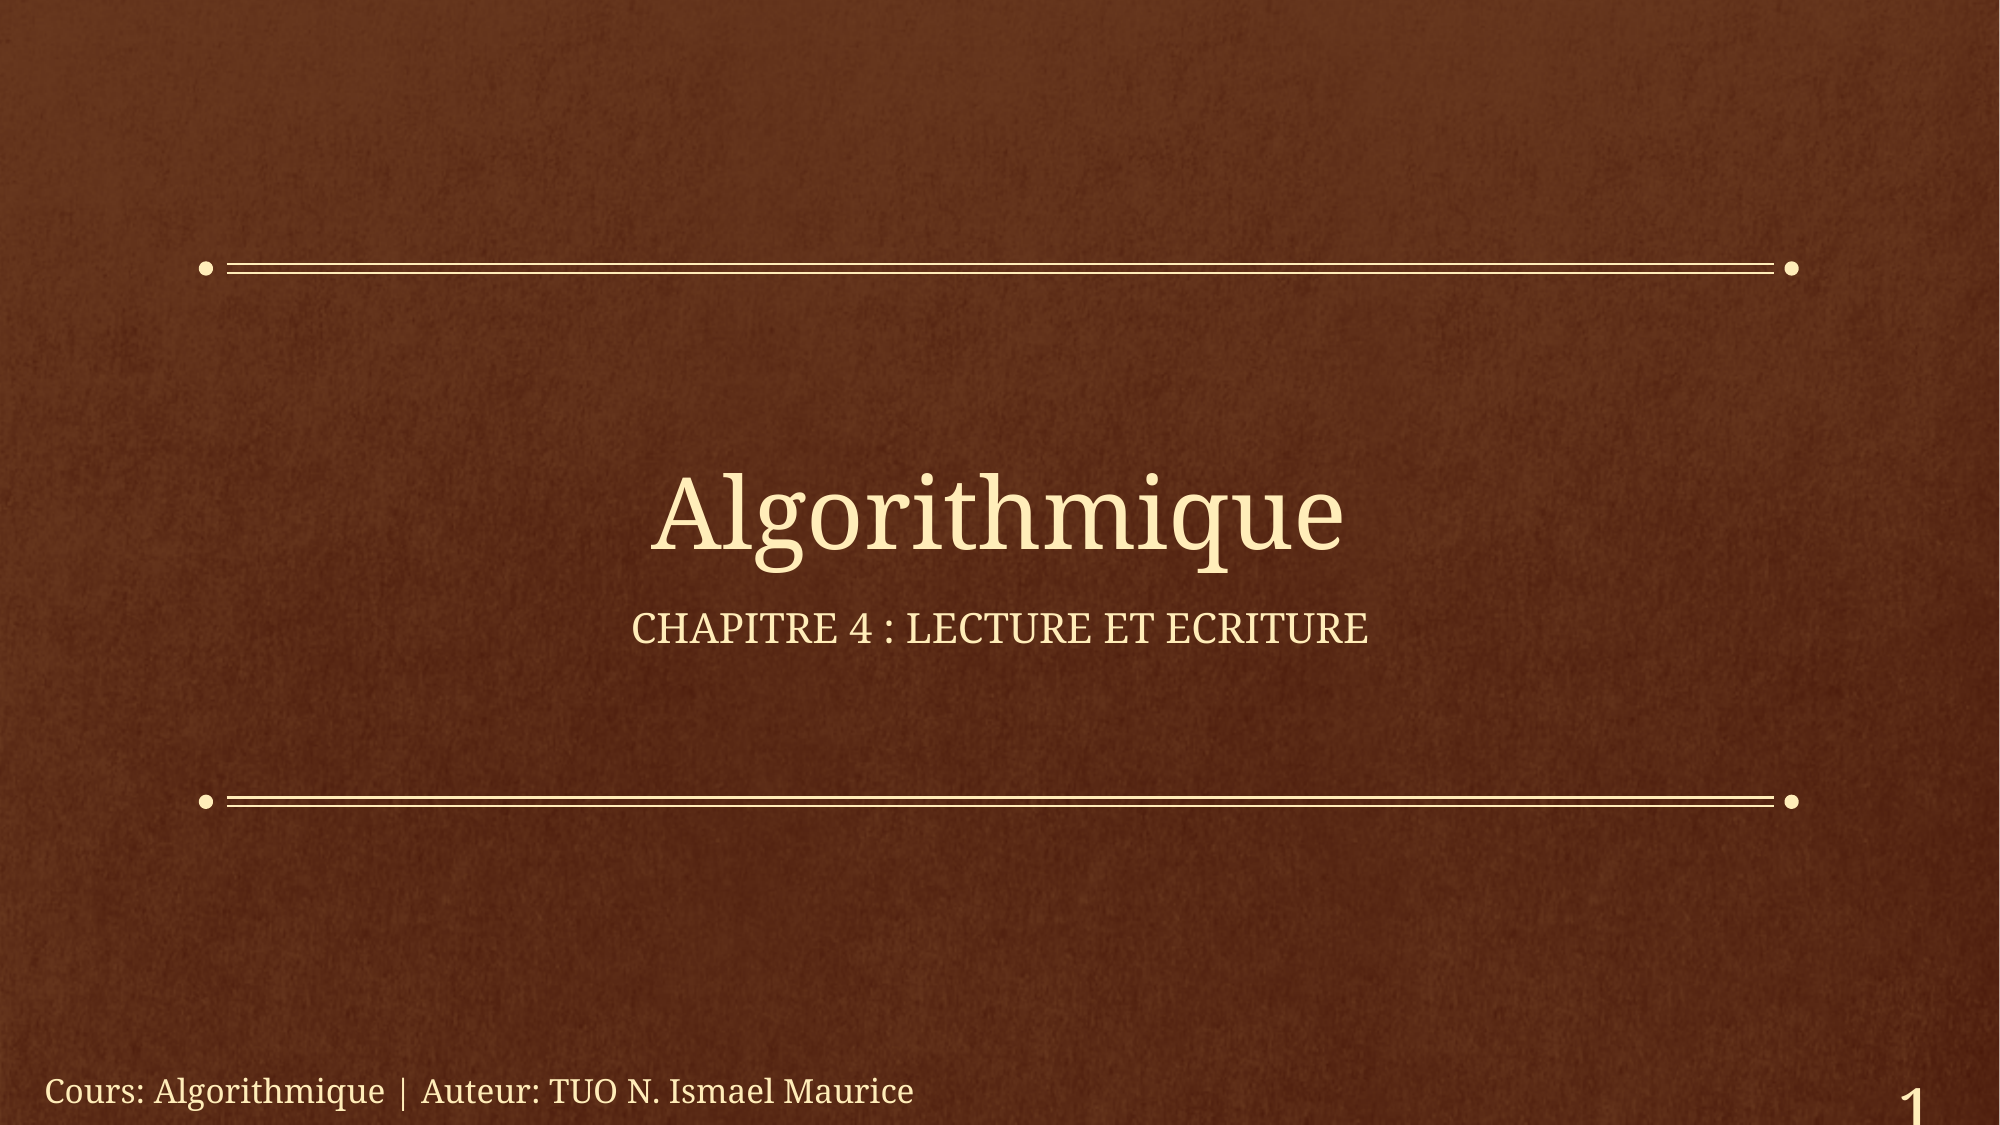

# Algorithmique
Chapitre 4 : Lecture et ecriture
Cours: Algorithmique | Auteur: TUO N. Ismael Maurice
1